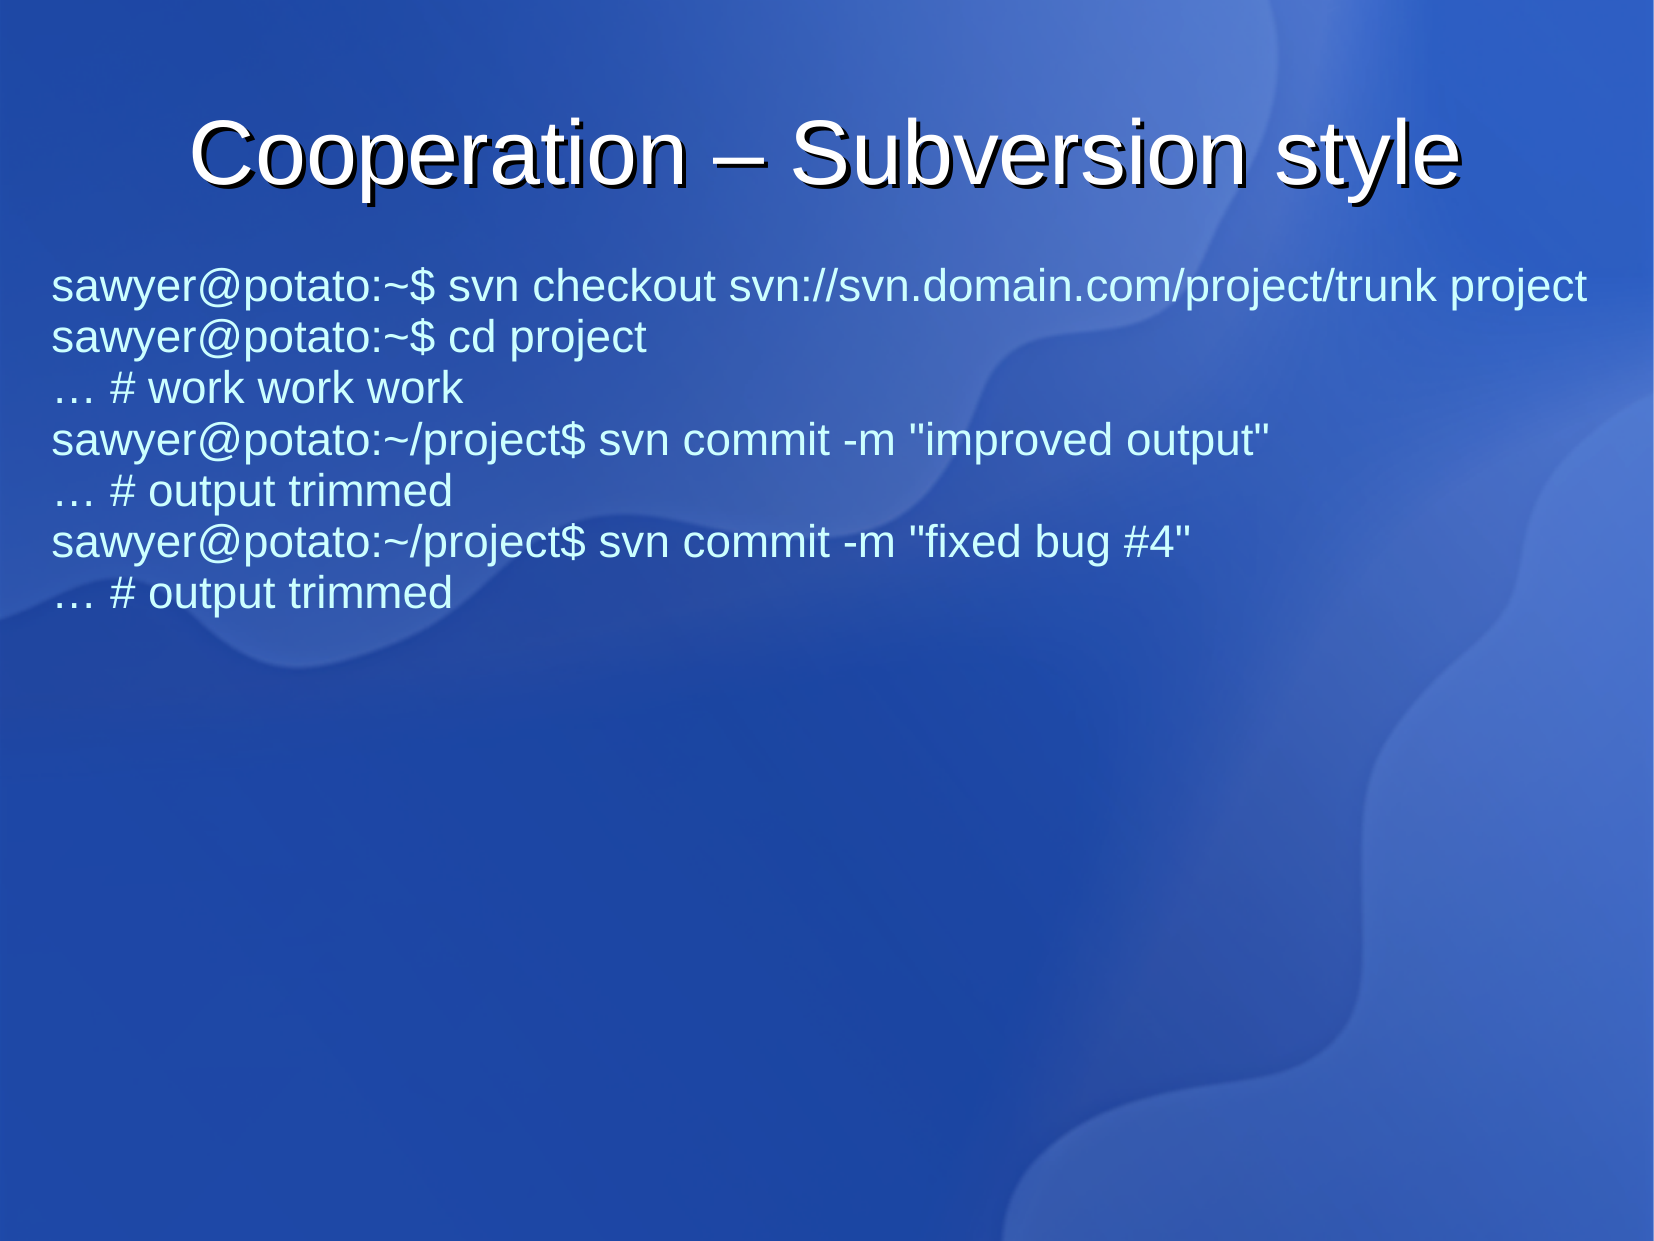

# Cooperation – Subversion style
sawyer@potato:~$ svn checkout svn://svn.domain.com/project/trunk project
sawyer@potato:~$ cd project
… # work work work
sawyer@potato:~/project$ svn commit -m "improved output"
… # output trimmed
sawyer@potato:~/project$ svn commit -m "fixed bug #4"
… # output trimmed